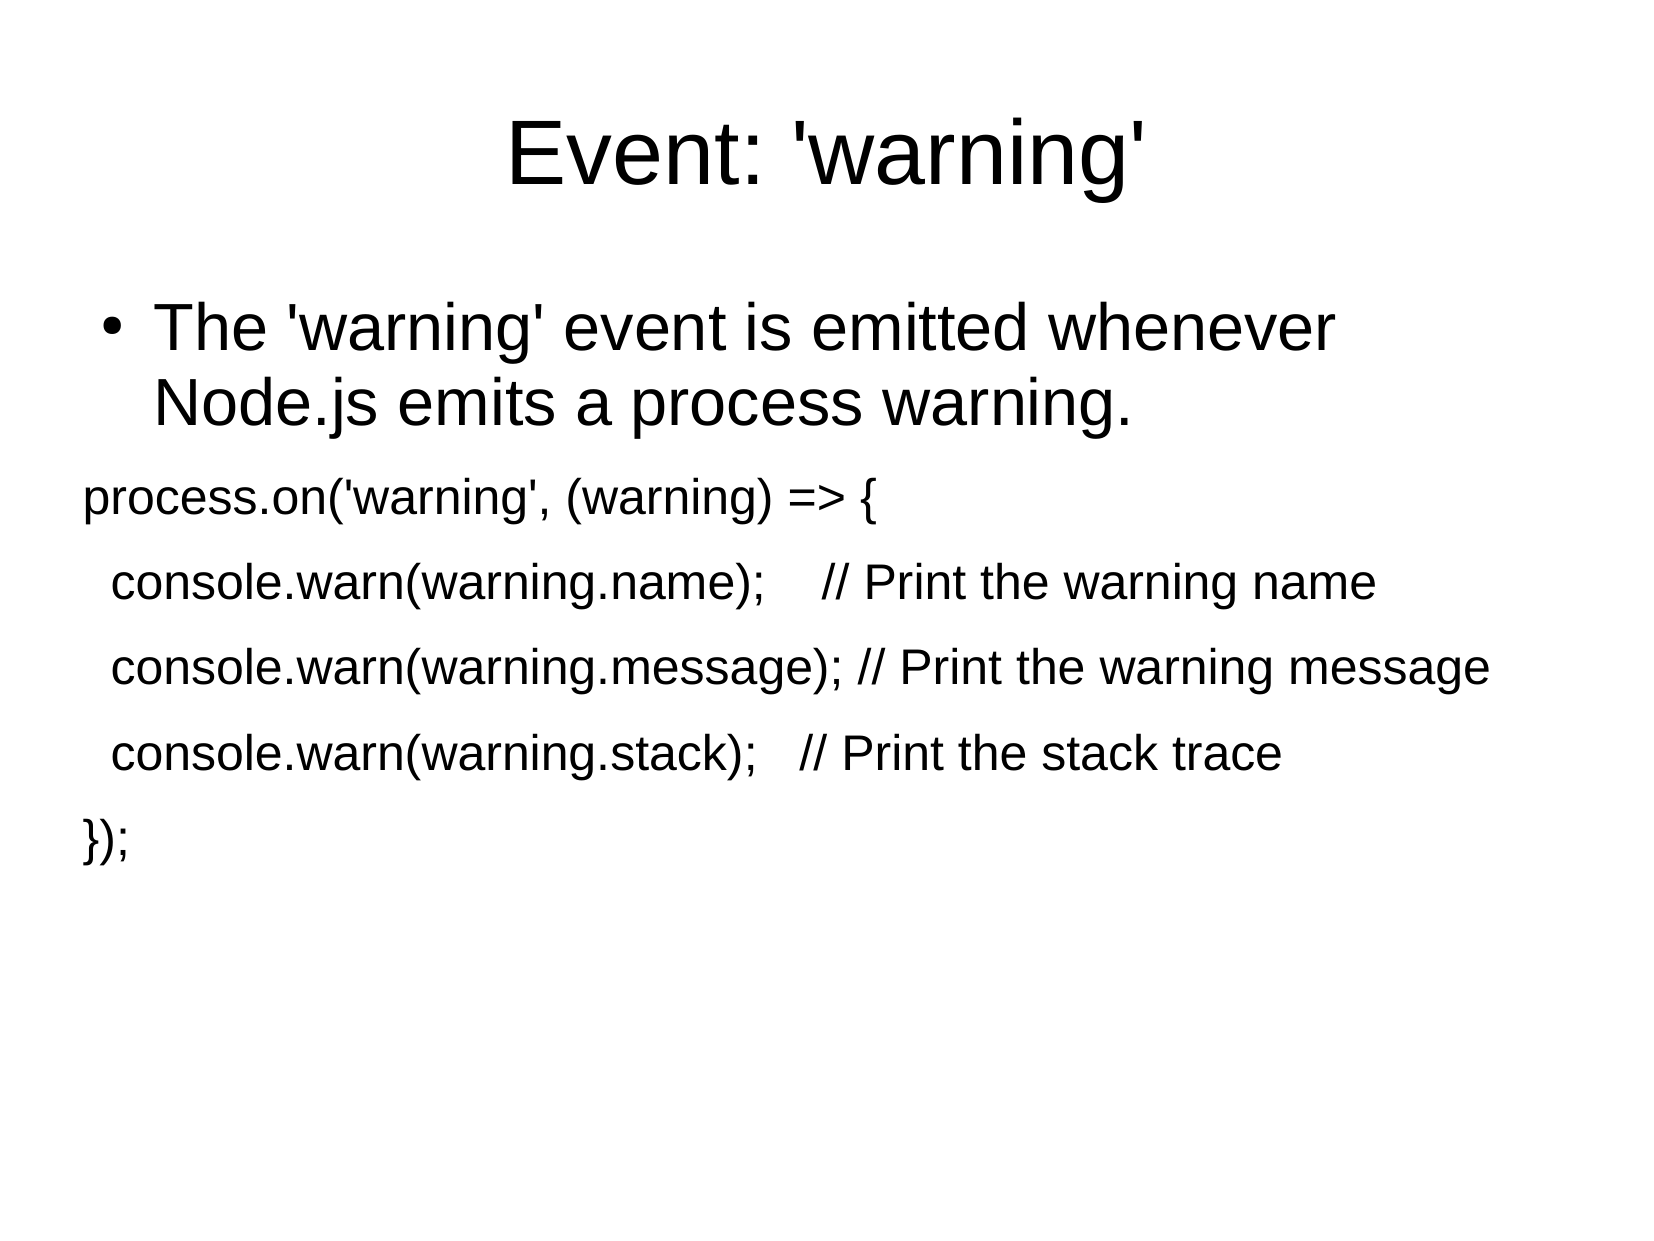

# Event: 'warning'
The 'warning' event is emitted whenever Node.js emits a process warning.
process.on('warning', (warning) => {
 console.warn(warning.name); // Print the warning name
 console.warn(warning.message); // Print the warning message
 console.warn(warning.stack); // Print the stack trace
});